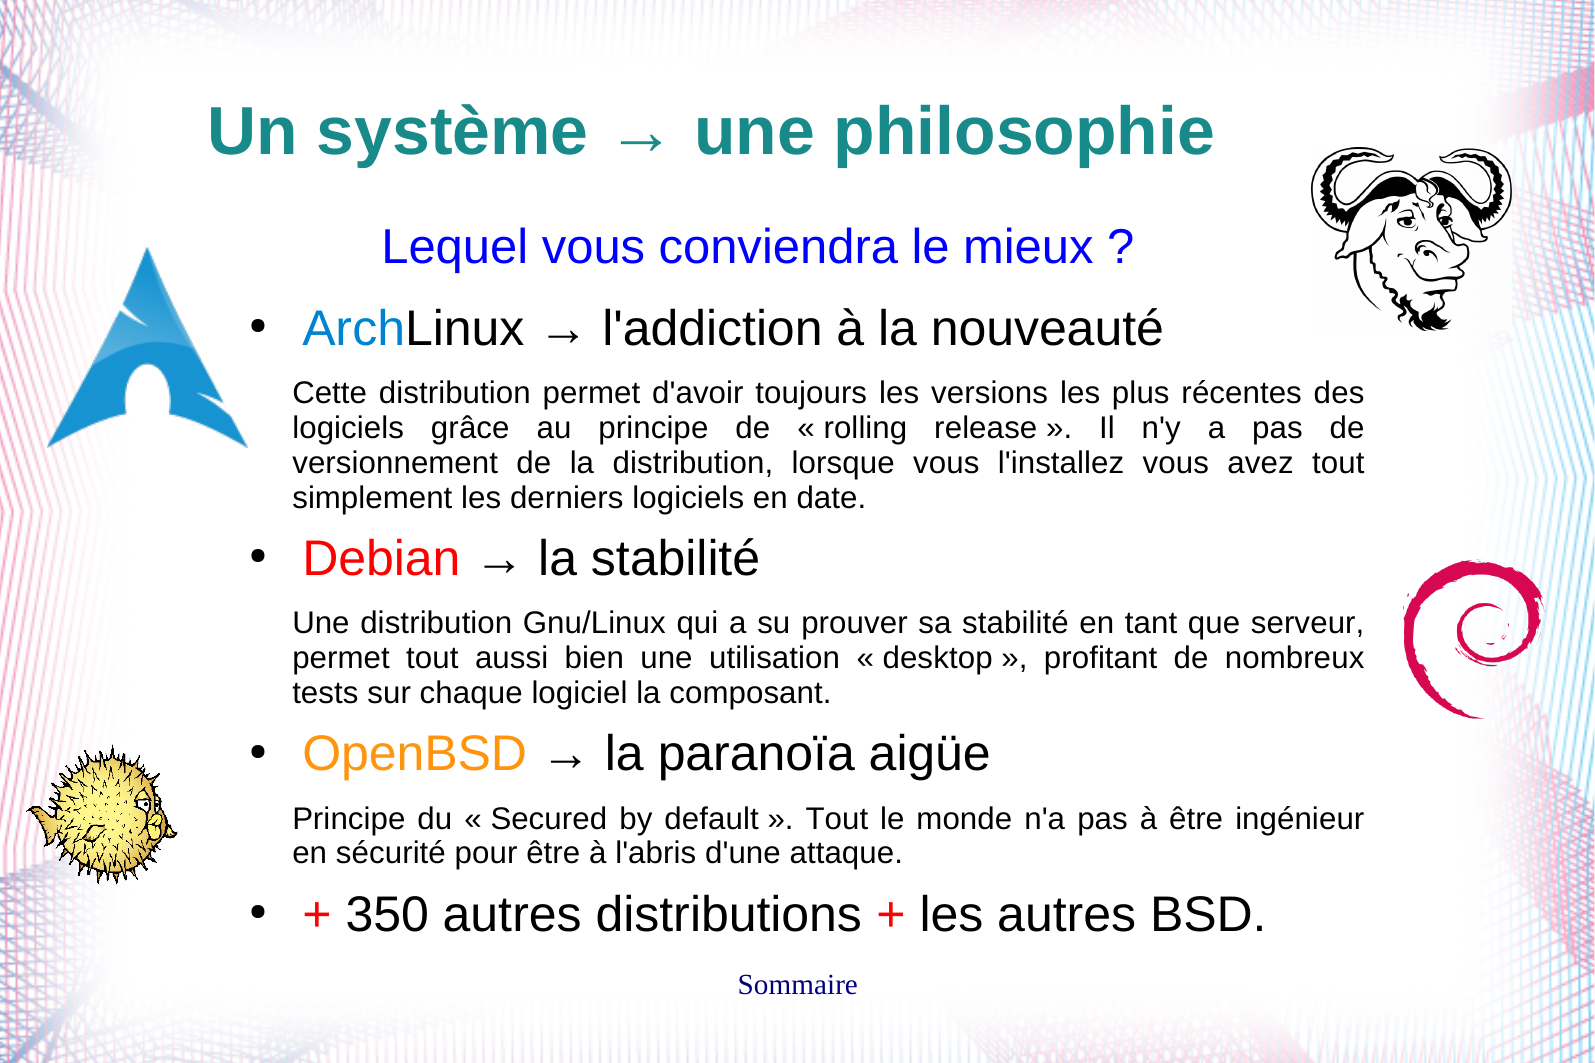

# Un système → une philosophie
Lequel vous conviendra le mieux ?
ArchLinux → l'addiction à la nouveauté
Cette distribution permet d'avoir toujours les versions les plus récentes des logiciels grâce au principe de « rolling release ». Il n'y a pas de versionnement de la distribution, lorsque vous l'installez vous avez tout simplement les derniers logiciels en date.
Debian → la stabilité
Une distribution Gnu/Linux qui a su prouver sa stabilité en tant que serveur, permet tout aussi bien une utilisation « desktop », profitant de nombreux tests sur chaque logiciel la composant.
OpenBSD → la paranoïa aigüe
Principe du « Secured by default ». Tout le monde n'a pas à être ingénieur en sécurité pour être à l'abris d'une attaque.
+ 350 autres distributions + les autres BSD.